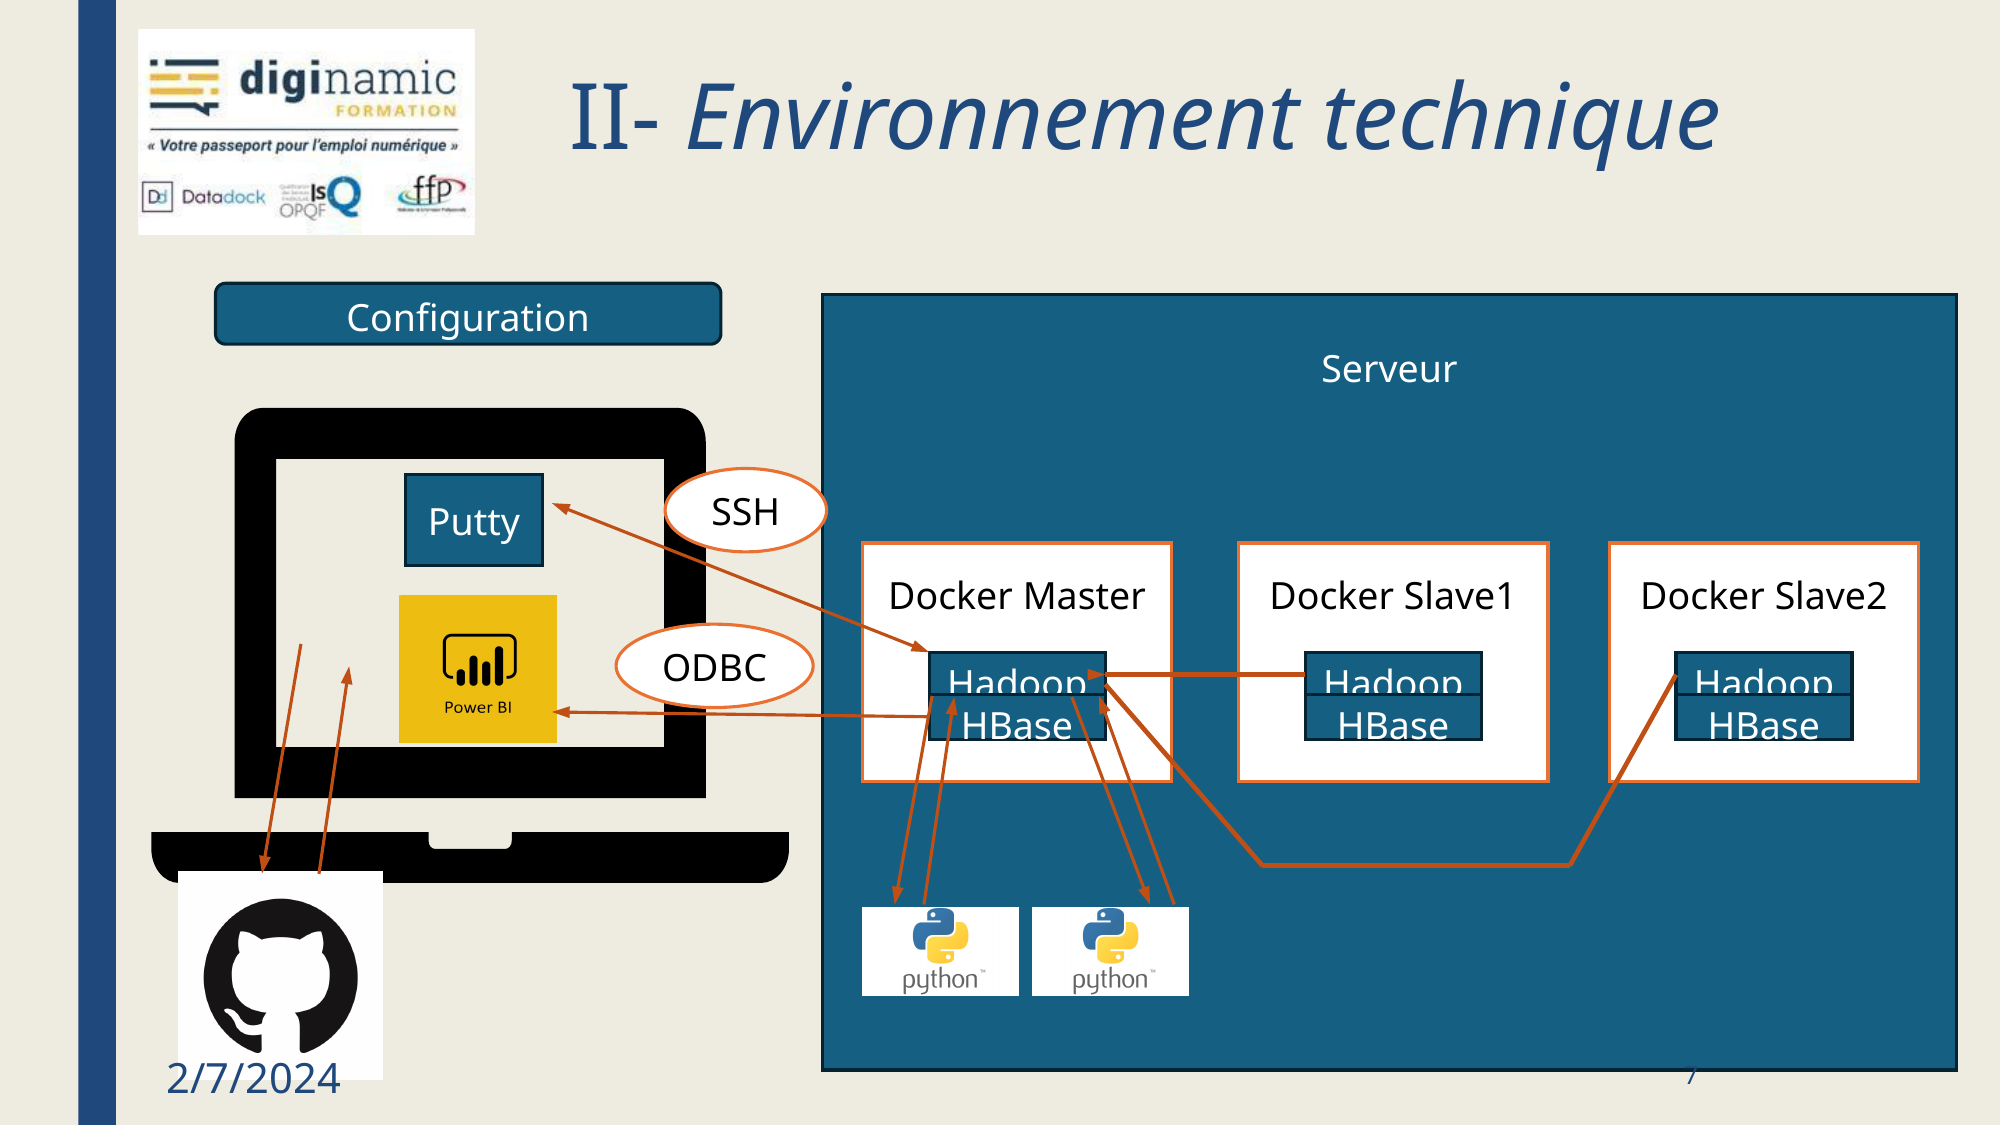

# II- Environnement technique
Configuration
Serveur
SSH
Putty
Docker Master
Docker Slave1
Docker Slave2
ODBC
Hadoop
Hadoop
Hadoop
HBase
HBase
HBase
2/7/2024
7